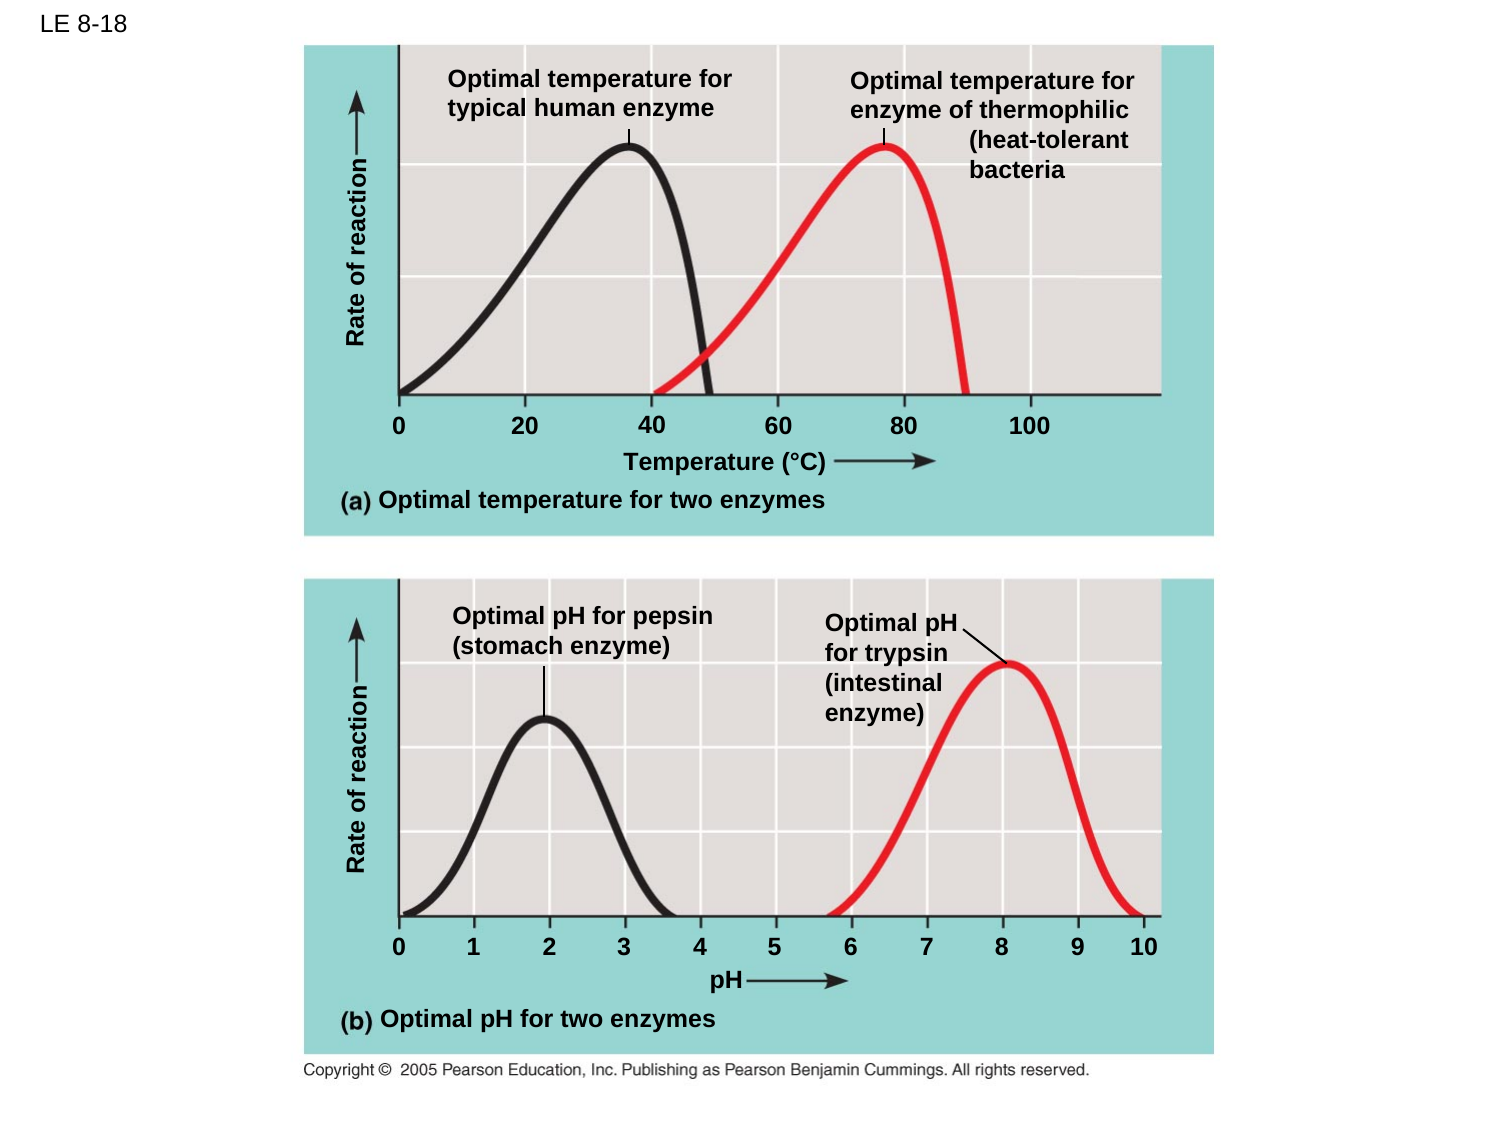

# LE 8-18
Optimal temperature for
typical human enzyme
Optimal temperature for
enzyme of thermophilic
 (heat-tolerant
 bacteria
Rate of reaction
40
0
20
60
80
100
Temperature (°C)
Optimal temperature for two enzymes
Optimal pH for pepsin
(stomach enzyme)
Optimal pH
for trypsin
(intestinal
enzyme)
Rate of reaction
2
3
6
7
9
10
0
1
4
5
8
pH
Optimal pH for two enzymes